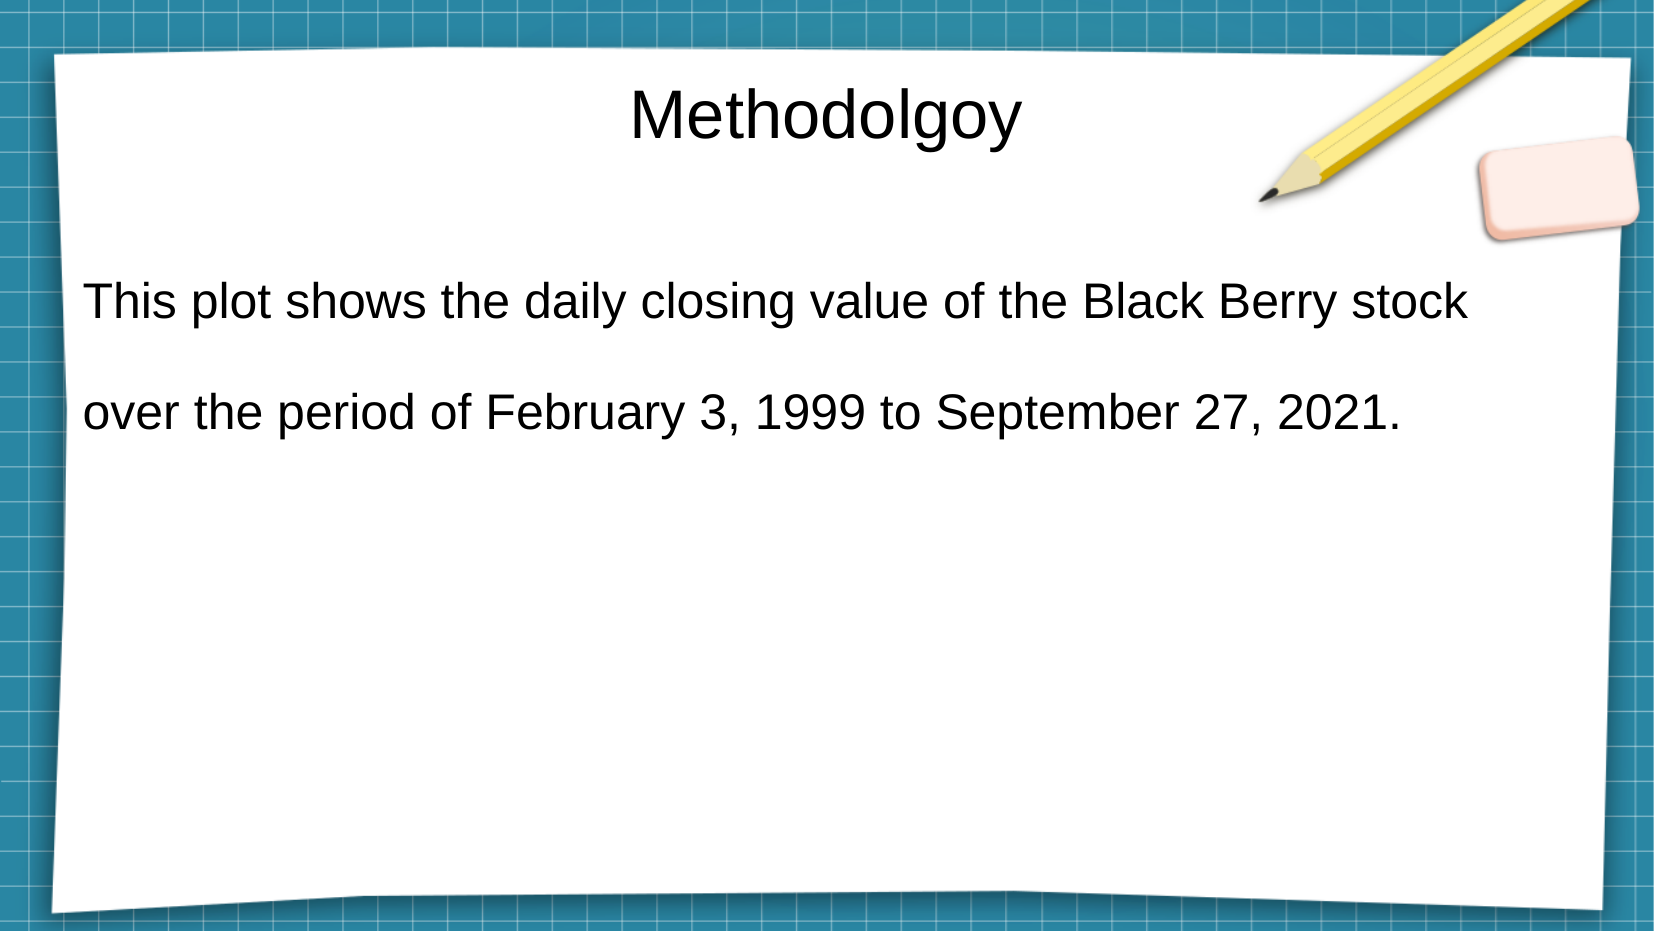

# Methodolgoy
This plot shows the daily closing value of the Black Berry stock over the period of February 3, 1999 to September 27, 2021.